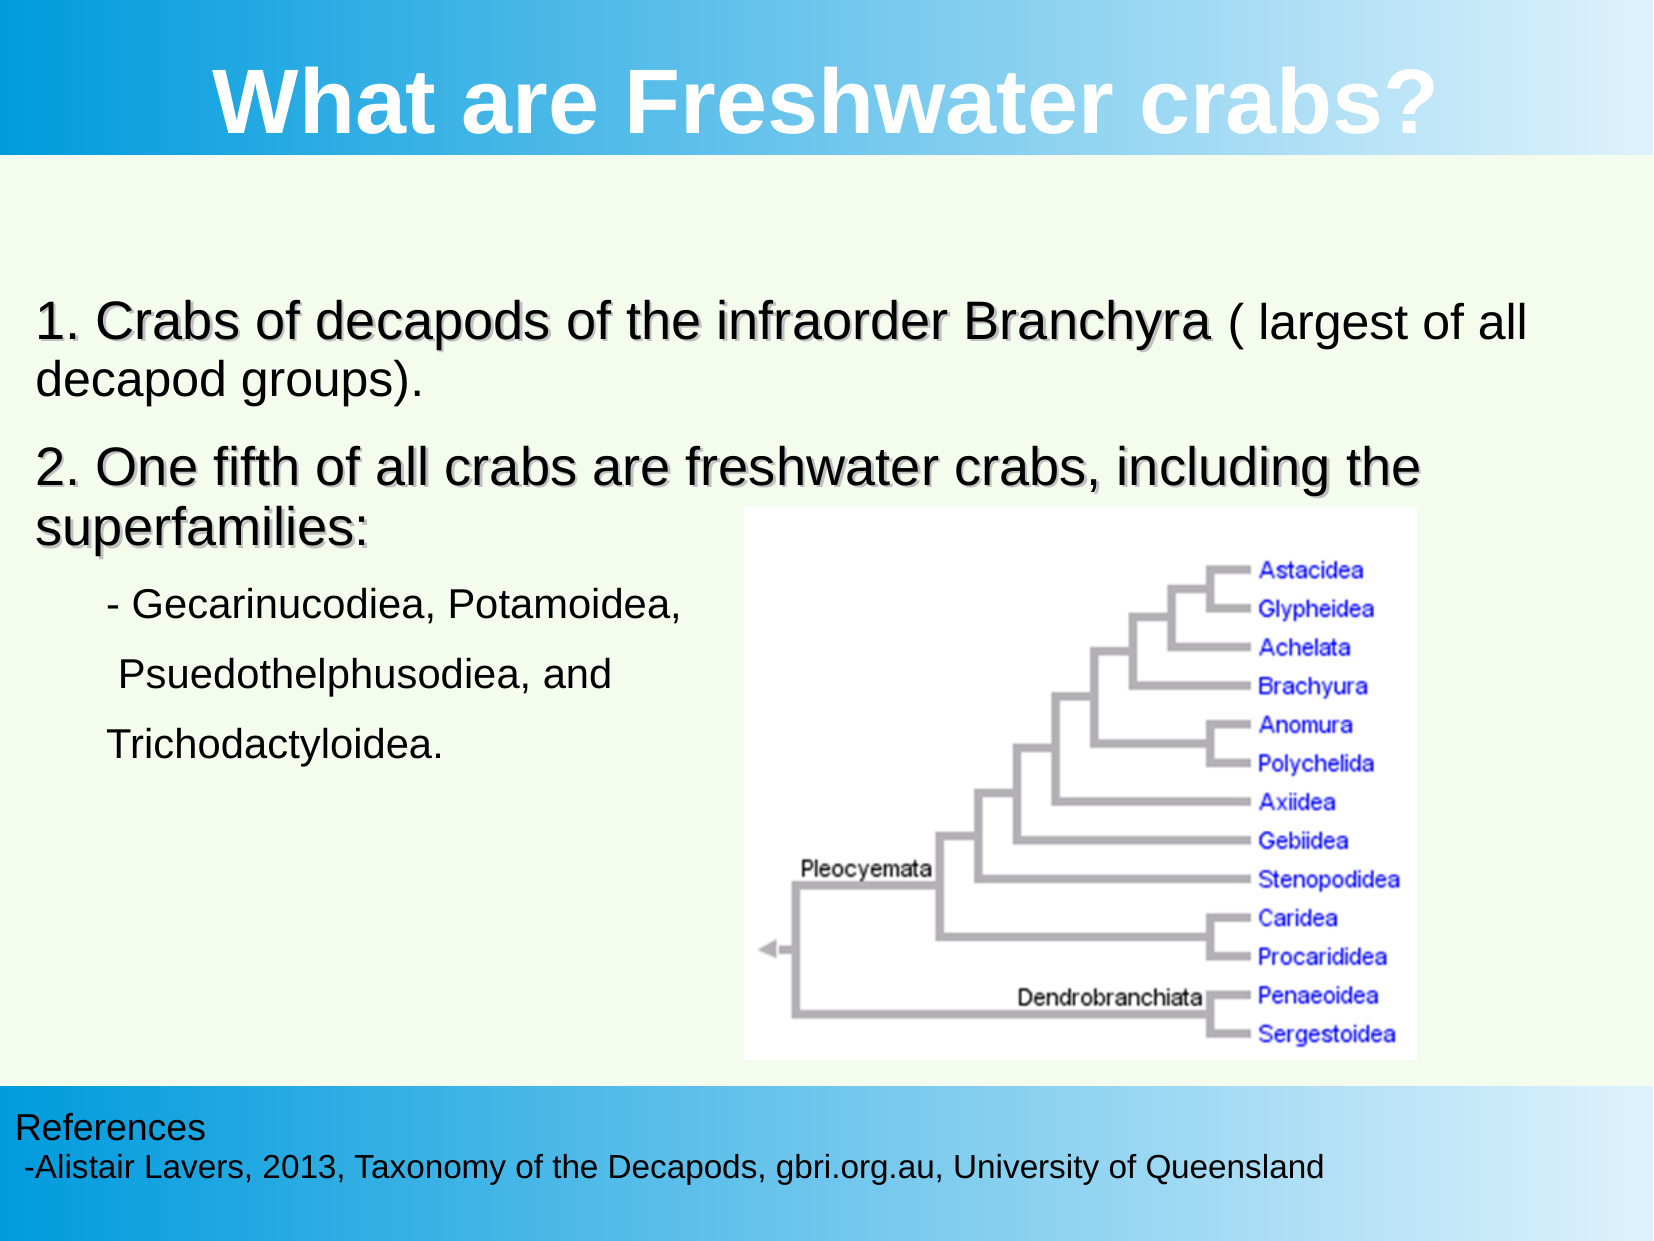

# What are Freshwater crabs?
1. Crabs of decapods of the infraorder Branchyra ( largest of all decapod groups).
2. One fifth of all crabs are freshwater crabs, including the superfamilies:
- Gecarinucodiea, Potamoidea,
 Psuedothelphusodiea, and
Trichodactyloidea.
References
 -Alistair Lavers, 2013, Taxonomy of the Decapods, gbri.org.au, University of Queensland